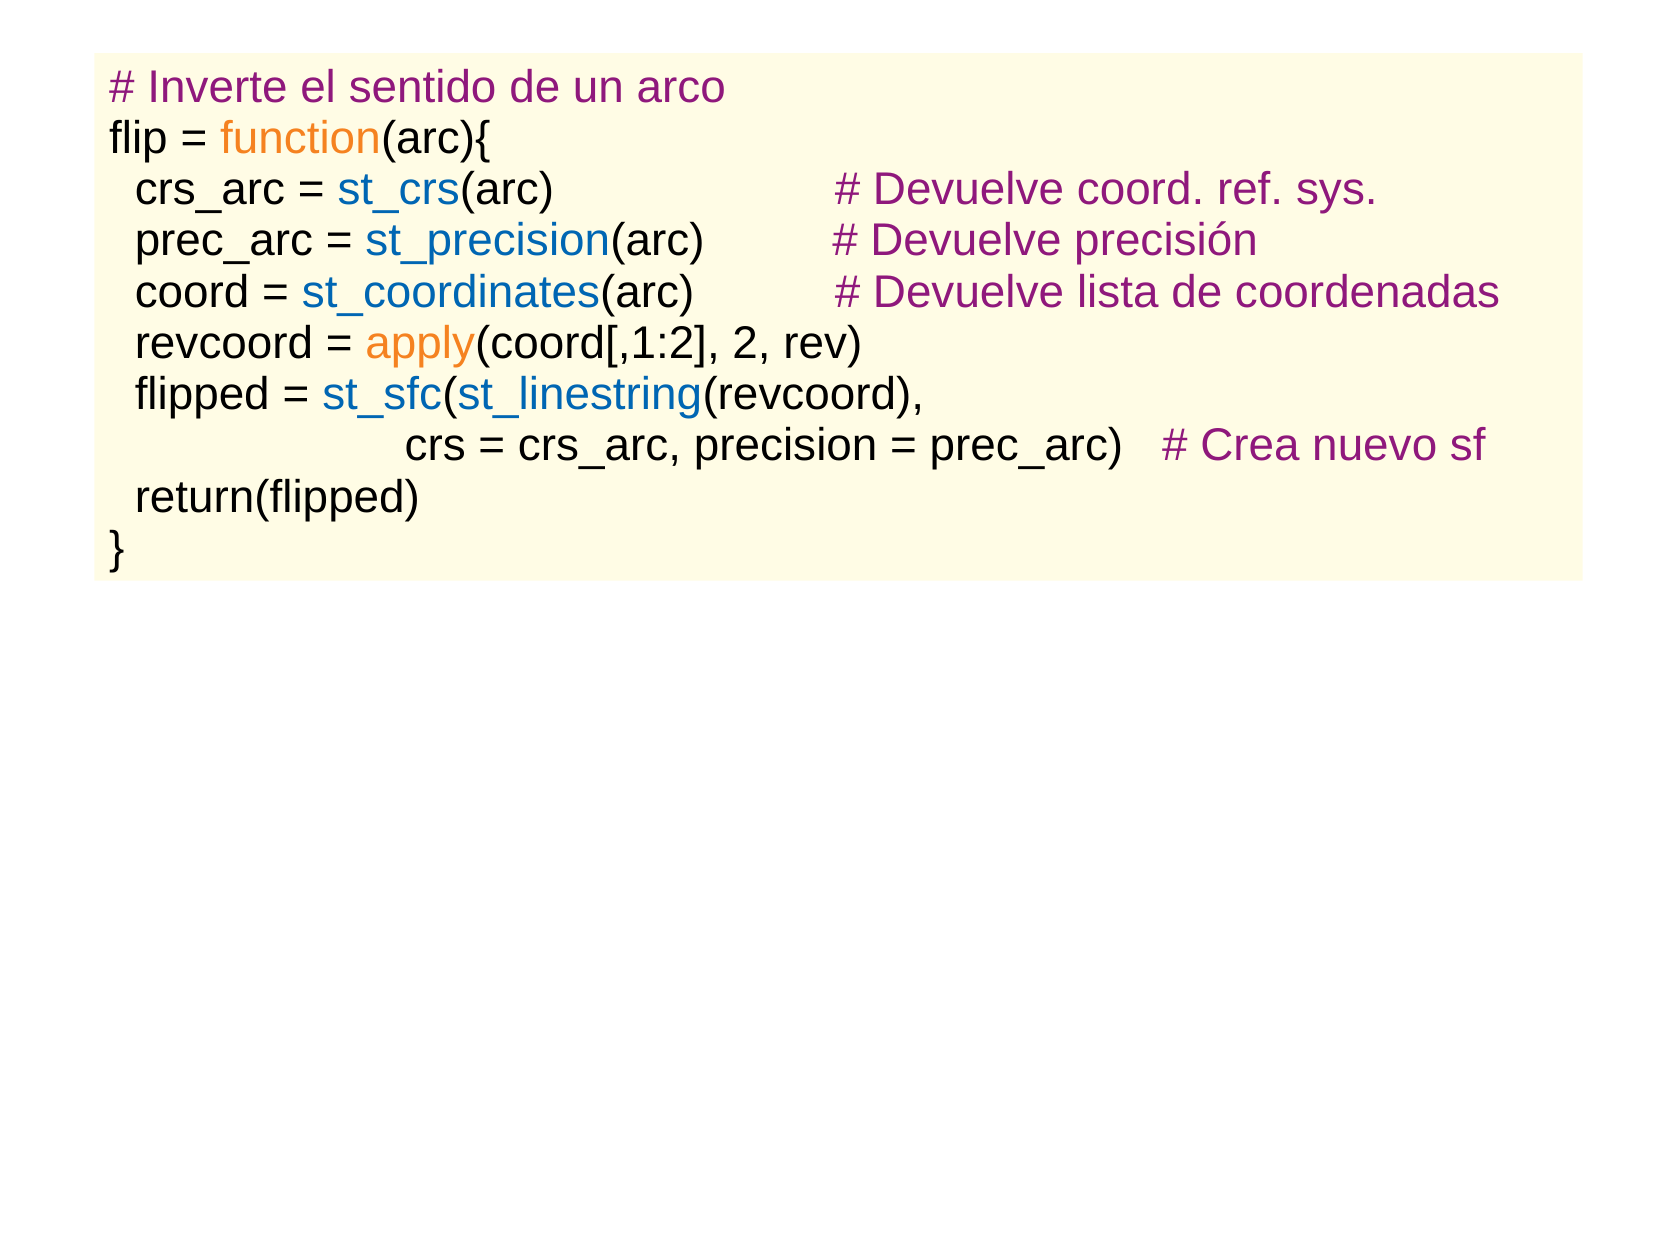

# Inverte el sentido de un arco
flip = function(arc){
 crs_arc = st_crs(arc) # Devuelve coord. ref. sys.
 prec_arc = st_precision(arc) # Devuelve precisión
 coord = st_coordinates(arc) # Devuelve lista de coordenadas
 revcoord = apply(coord[,1:2], 2, rev)
 flipped = st_sfc(st_linestring(revcoord),
				crs = crs_arc, precision = prec_arc) # Crea nuevo sf
 return(flipped)
}